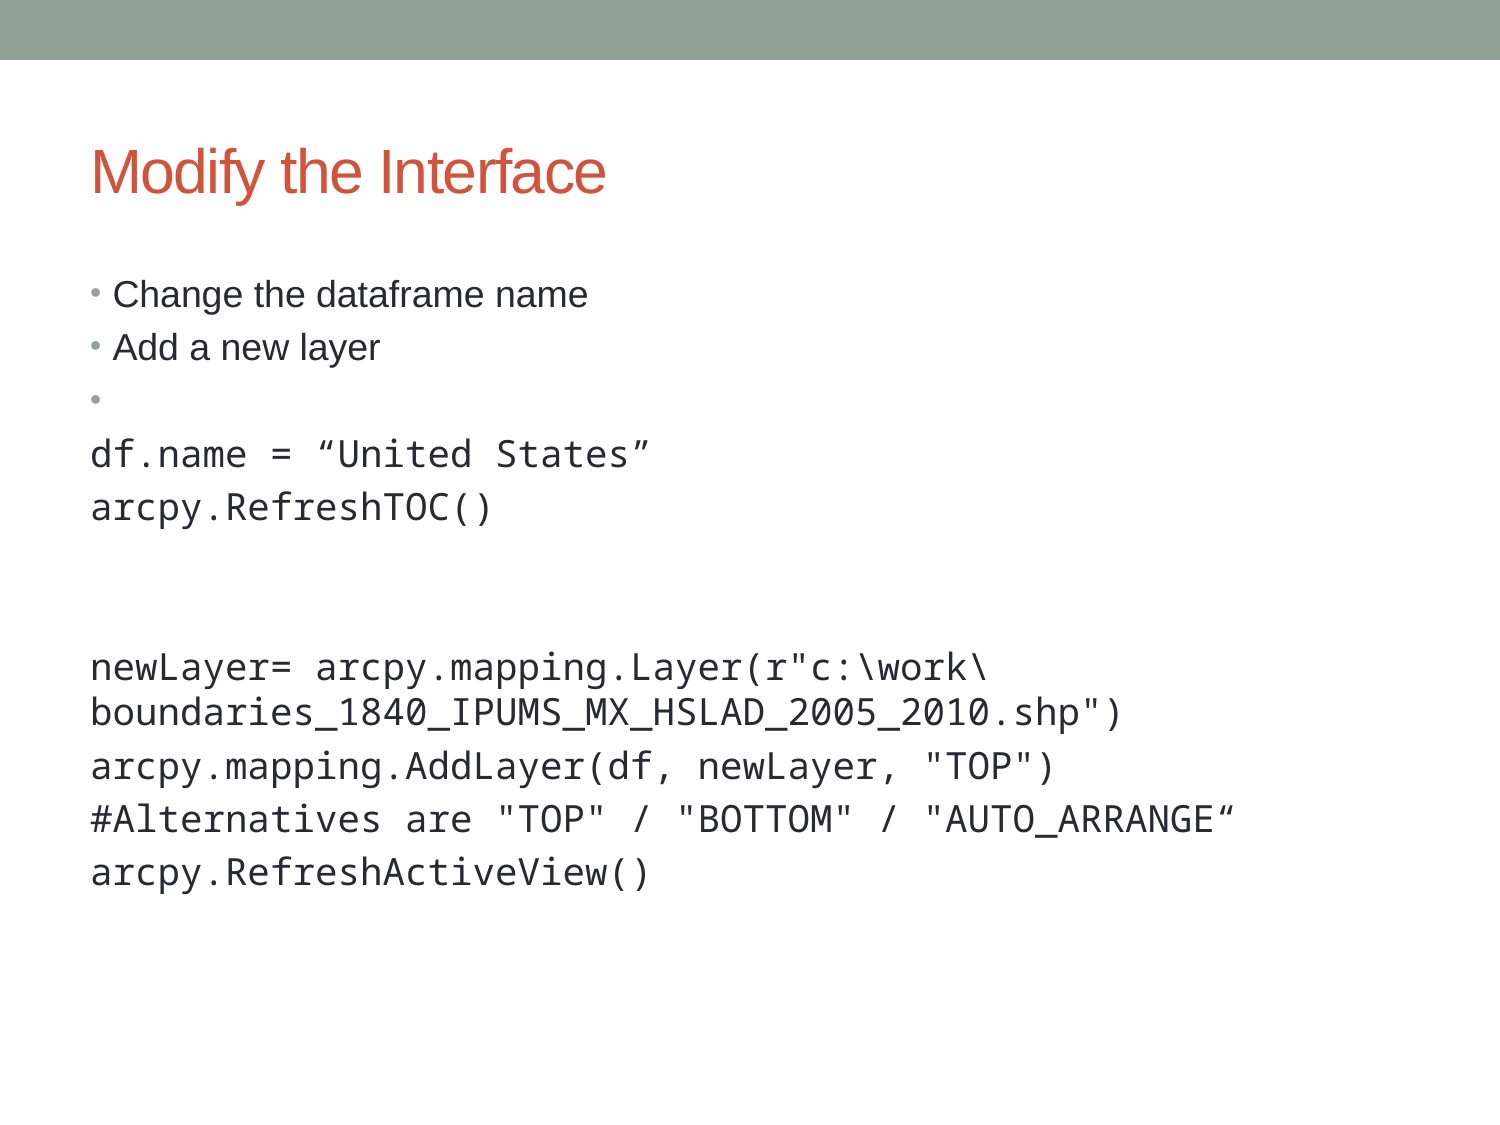

# Modify the Interface
Change the dataframe name
Add a new layer
df.name = “United States”
arcpy.RefreshTOC()
newLayer= arcpy.mapping.Layer(r"c:\work\boundaries_1840_IPUMS_MX_HSLAD_2005_2010.shp")
arcpy.mapping.AddLayer(df, newLayer, "TOP")
#Alternatives are "TOP" / "BOTTOM" / "AUTO_ARRANGE“
arcpy.RefreshActiveView()